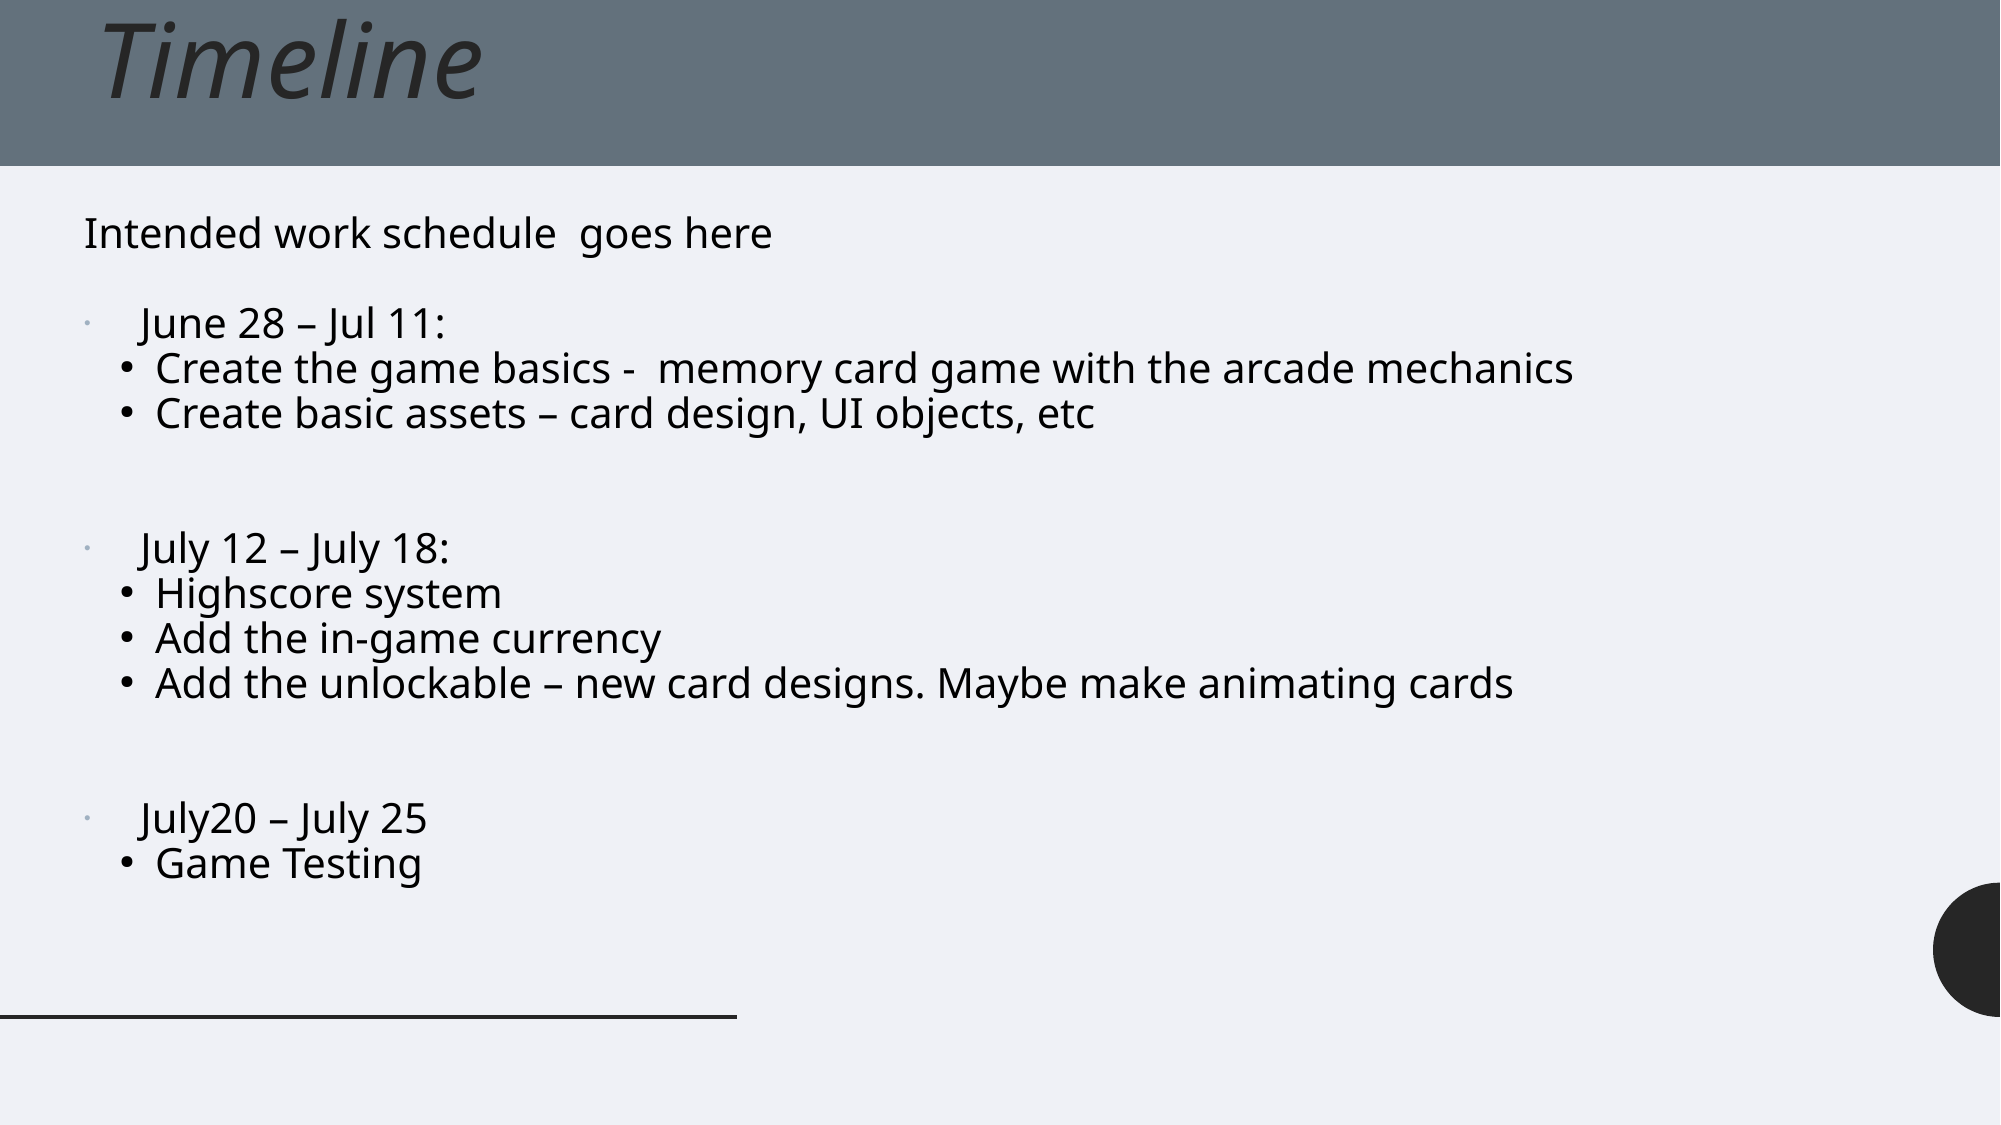

# Timeline
Intended work schedule goes here
June 28 – Jul 11:
Create the game basics - memory card game with the arcade mechanics
Create basic assets – card design, UI objects, etc
July 12 – July 18:
Highscore system
Add the in-game currency
Add the unlockable – new card designs. Maybe make animating cards
July20 – July 25
Game Testing